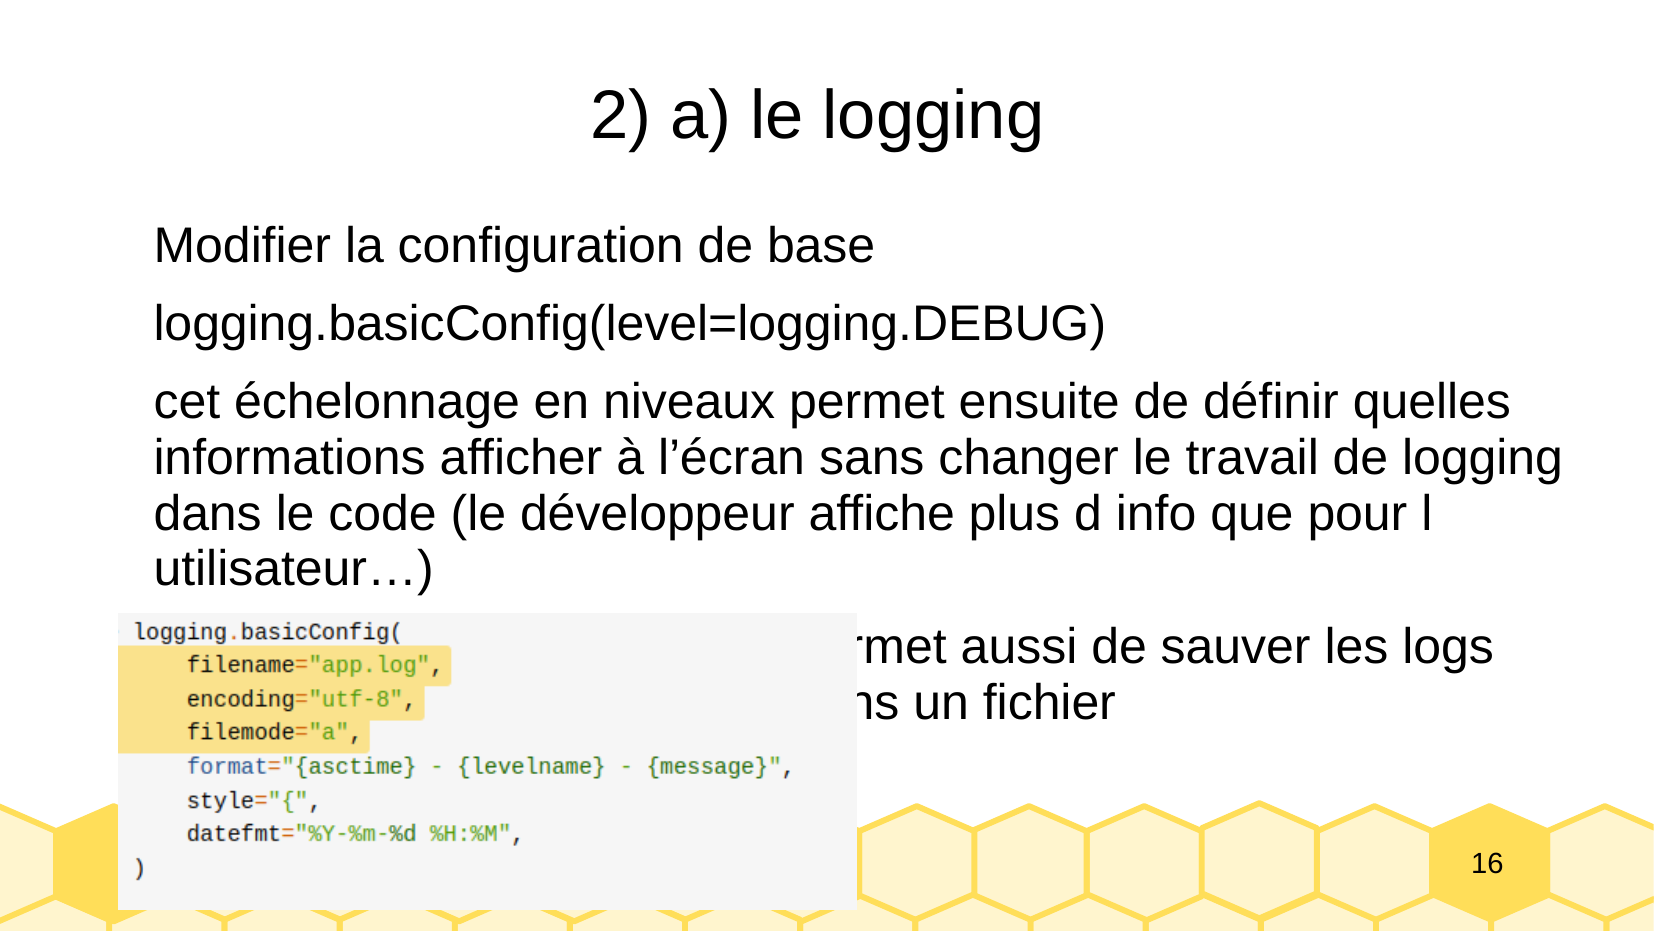

2) a) le logging
# Modifier la configuration de base
logging.basicConfig(level=logging.DEBUG)
cet échelonnage en niveaux permet ensuite de définir quelles informations afficher à l’écran sans changer le travail de logging dans le code (le développeur affiche plus d info que pour l utilisateur…)
permet aussi de sauver les logs dans un fichier